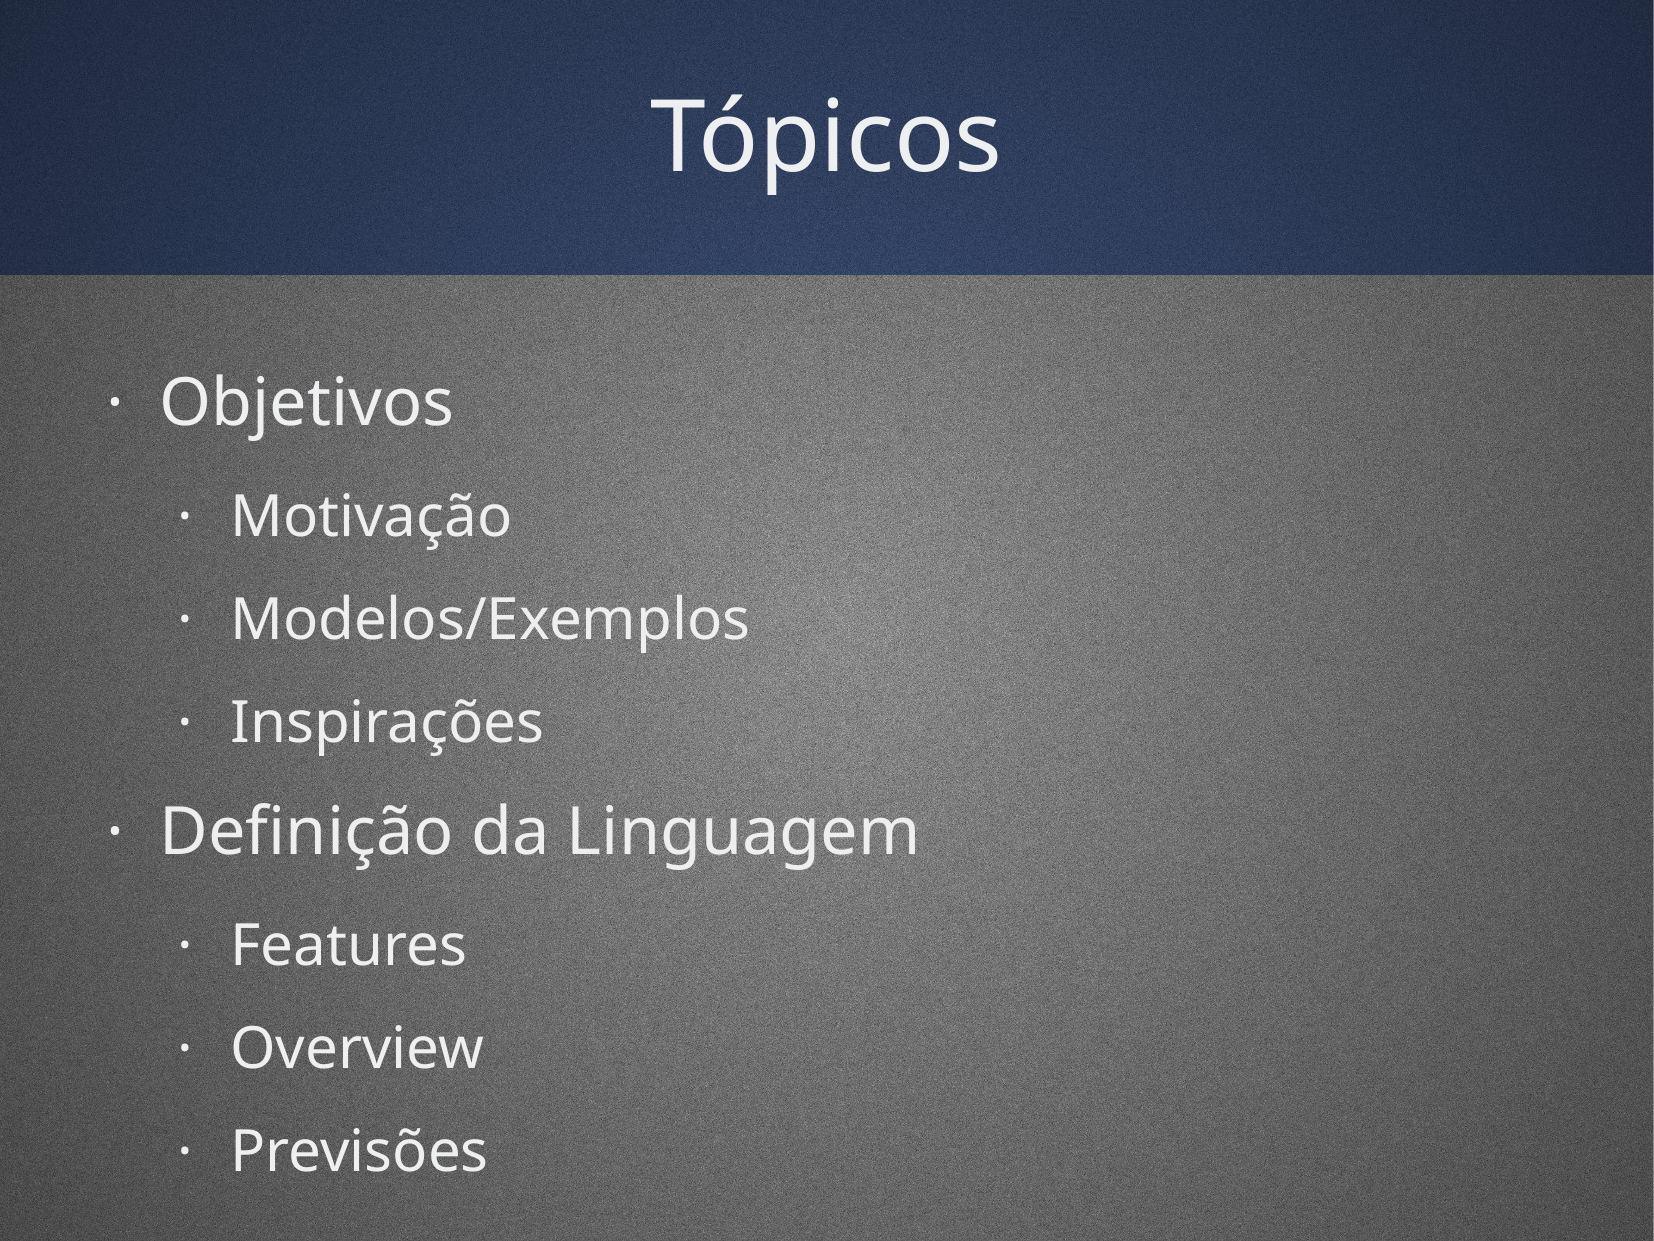

# Tópicos
Objetivos
Motivação
Modelos/Exemplos
Inspirações
Definição da Linguagem
Features
Overview
Previsões